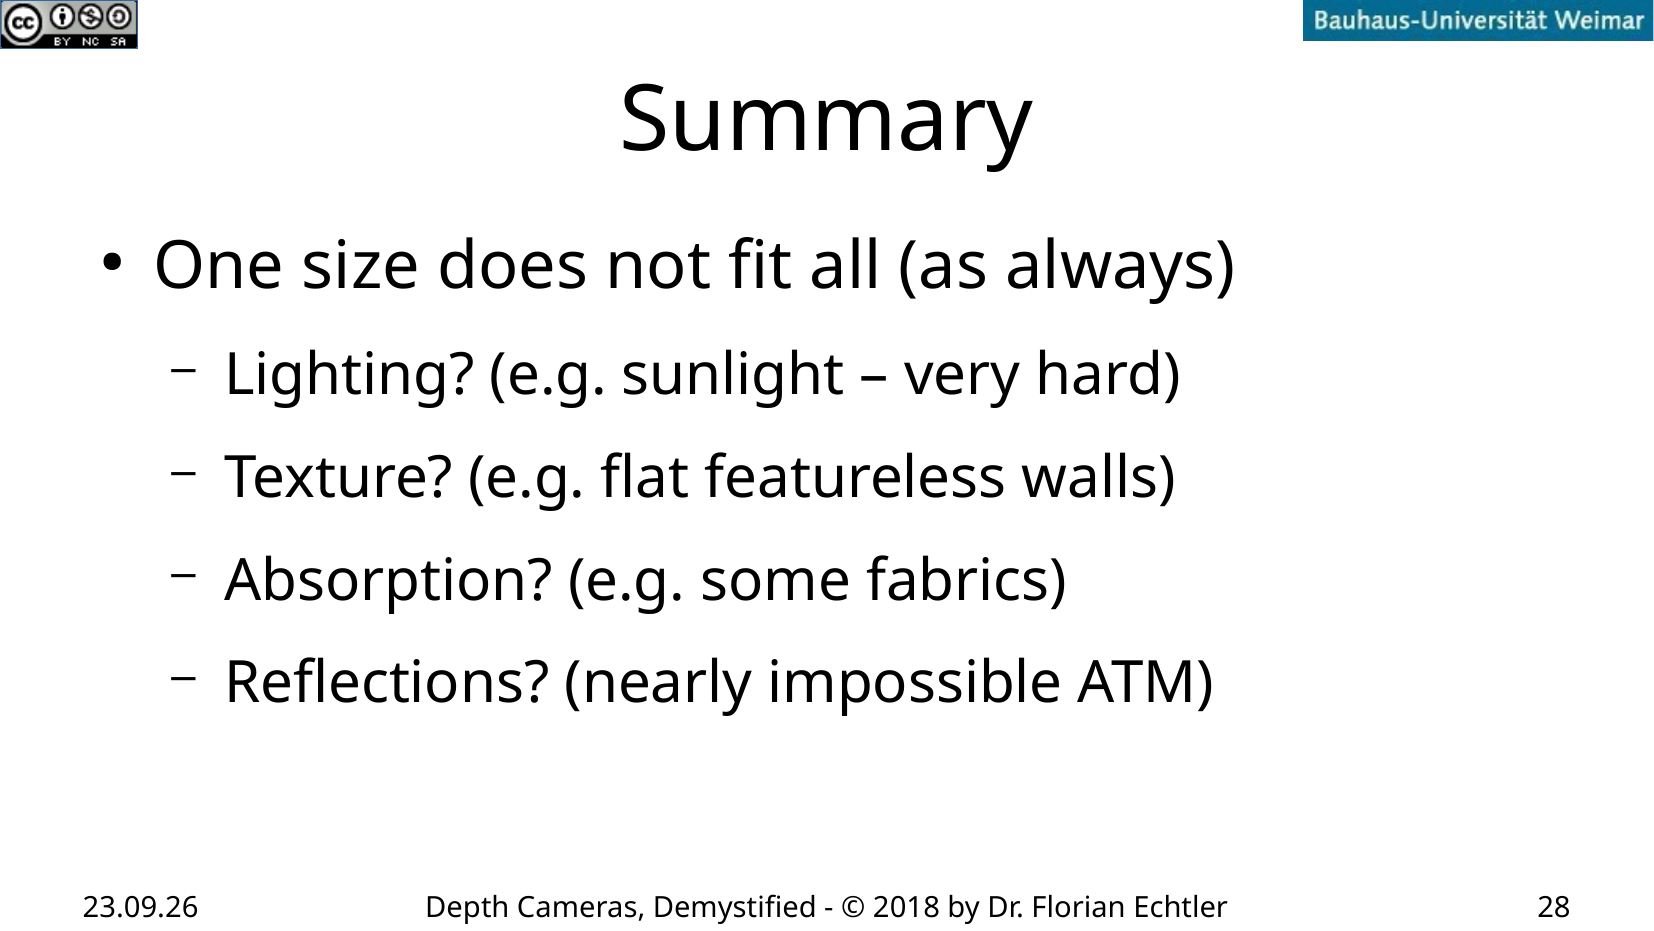

# Summary
One size does not fit all (as always)
Lighting? (e.g. sunlight – very hard)
Texture? (e.g. flat featureless walls)
Absorption? (e.g. some fabrics)
Reflections? (nearly impossible ATM)
Depth Cameras, Demystified - © 2018 by Dr. Florian Echtler
28